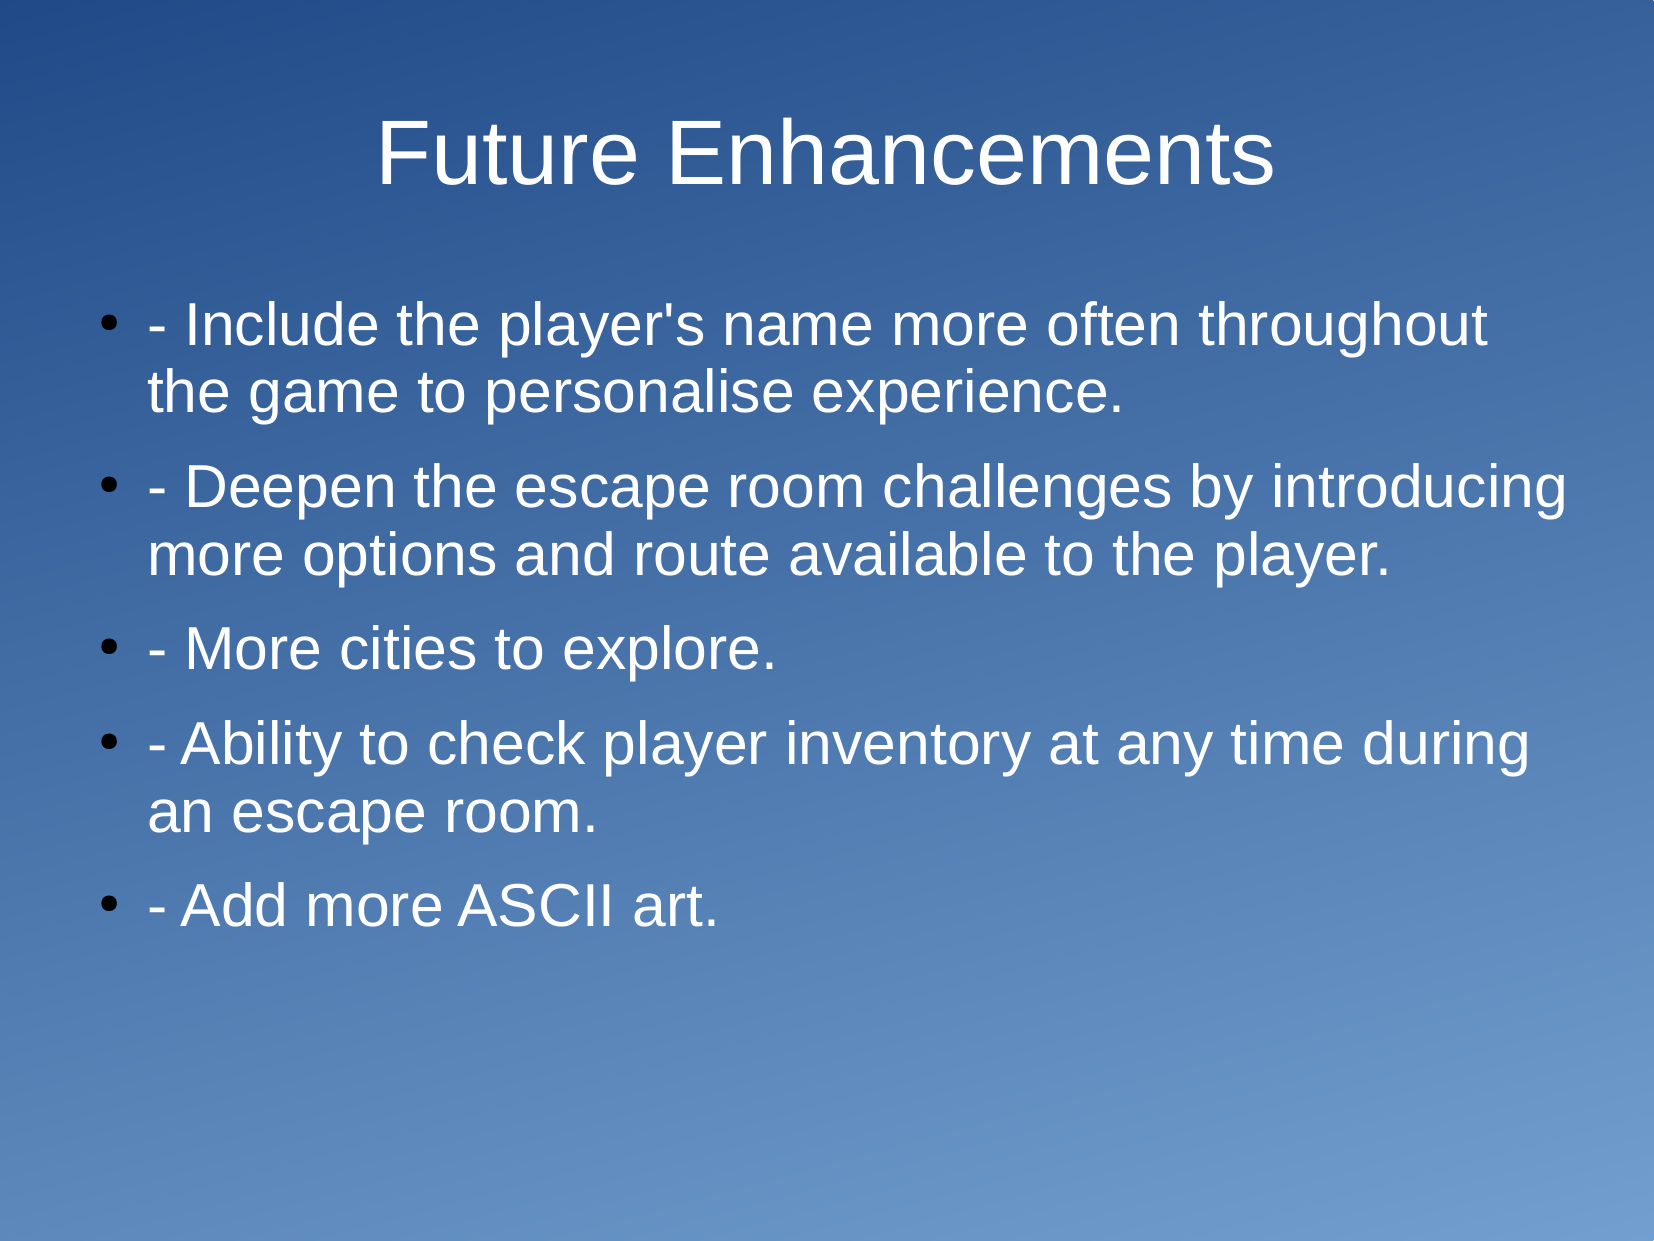

# Future Enhancements
- Include the player's name more often throughout the game to personalise experience.
- Deepen the escape room challenges by introducing more options and route available to the player.
- More cities to explore.
- Ability to check player inventory at any time during an escape room.
- Add more ASCII art.